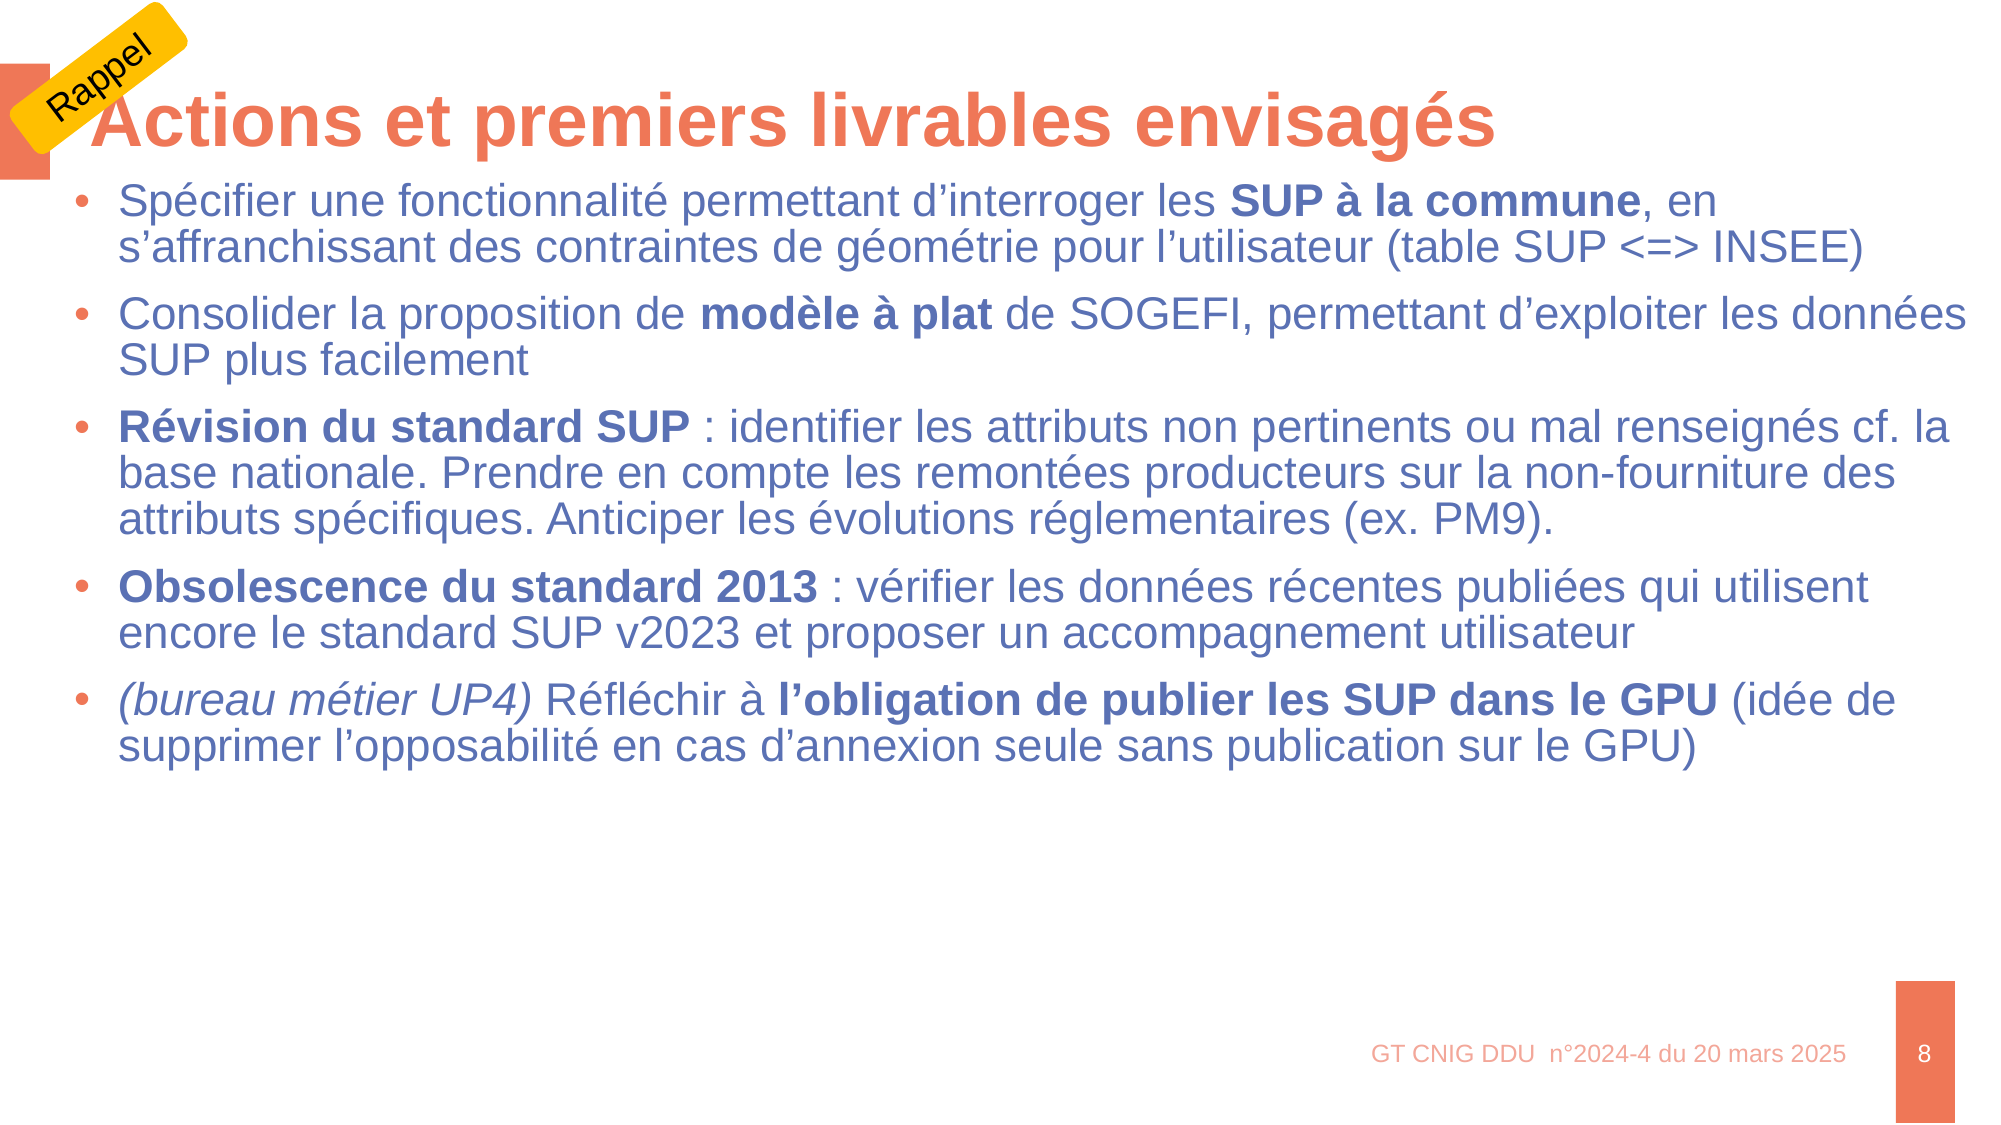

Rappel
# Actions et premiers livrables envisagés
Spécifier une fonctionnalité permettant d’interroger les SUP à la commune, en s’affranchissant des contraintes de géométrie pour l’utilisateur (table SUP <=> INSEE)
Consolider la proposition de modèle à plat de SOGEFI, permettant d’exploiter les données SUP plus facilement
Révision du standard SUP : identifier les attributs non pertinents ou mal renseignés cf. la base nationale. Prendre en compte les remontées producteurs sur la non-fourniture des attributs spécifiques. Anticiper les évolutions réglementaires (ex. PM9).
Obsolescence du standard 2013 : vérifier les données récentes publiées qui utilisent encore le standard SUP v2023 et proposer un accompagnement utilisateur
(bureau métier UP4) Réfléchir à l’obligation de publier les SUP dans le GPU (idée de supprimer l’opposabilité en cas d’annexion seule sans publication sur le GPU)
8
GT CNIG DDU n°2024-4 du 20 mars 2025